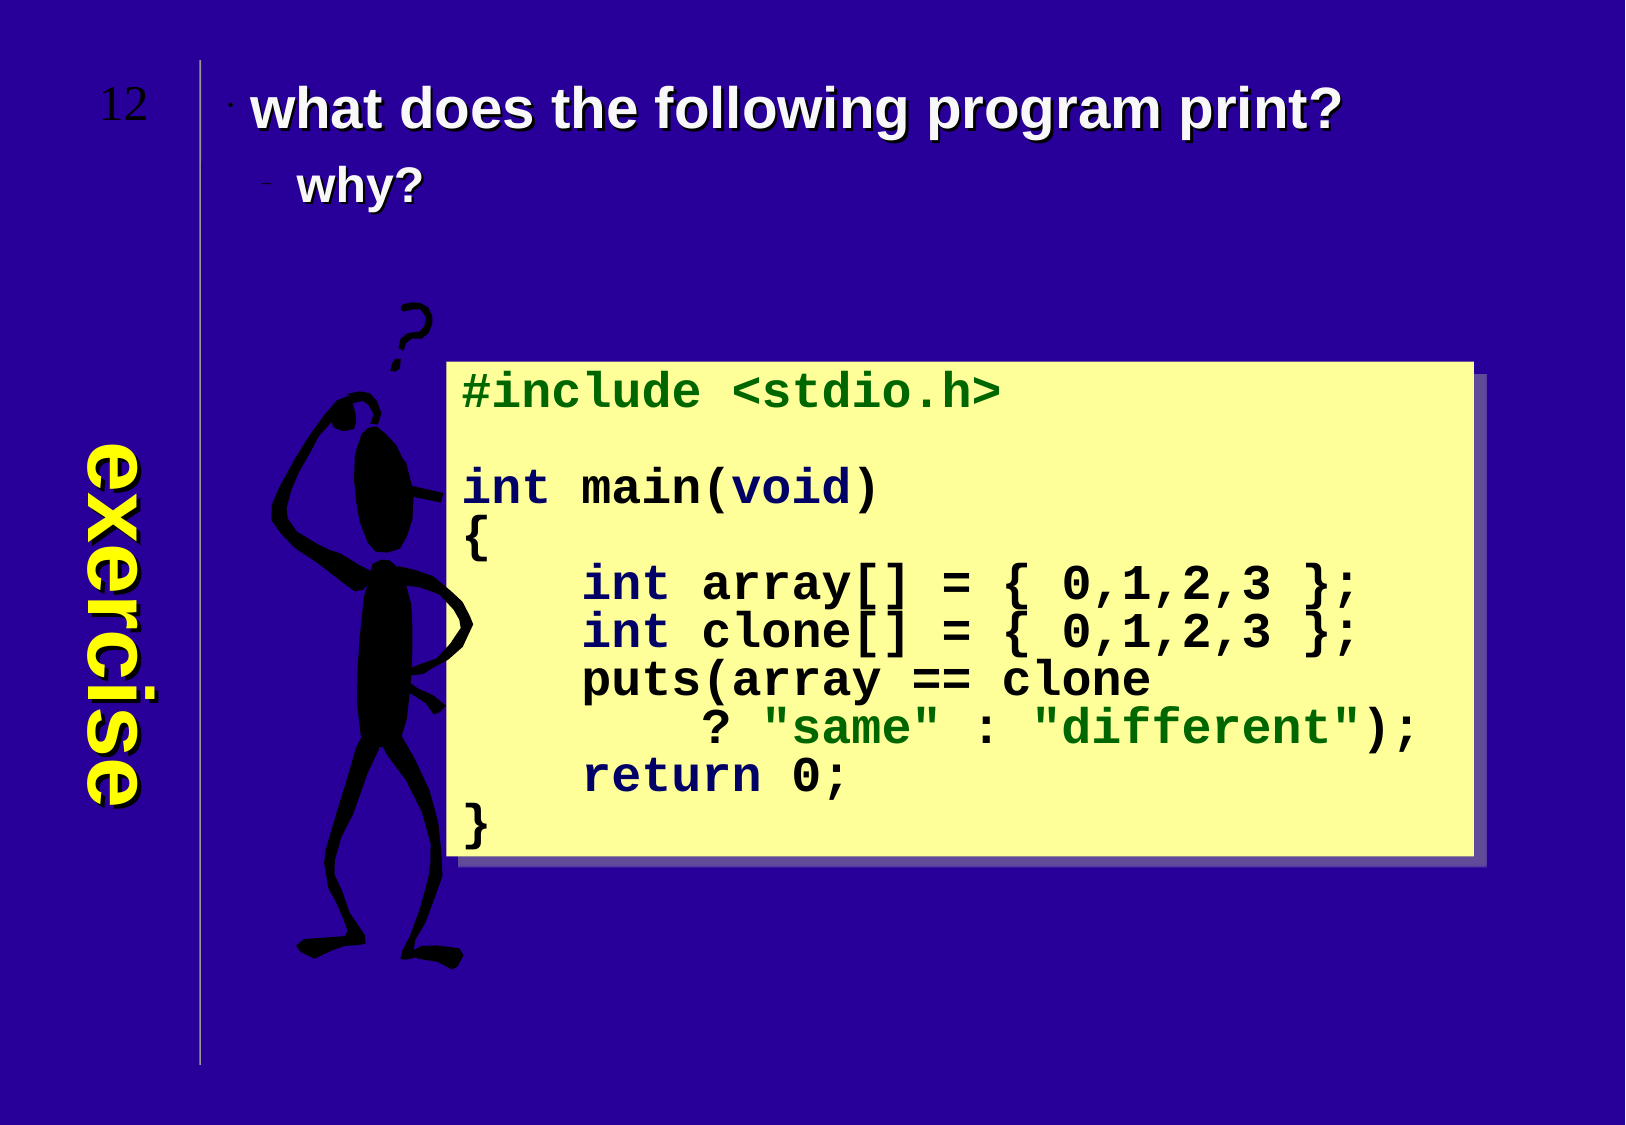

12
 what does the following program print?
why?
# exercise
#include <stdio.h>
int main(void)
{
 int array[] = { 0,1,2,3 };
 int clone[] = { 0,1,2,3 };
 puts(array == clone
 ? "same" : "different");
 return 0;
}